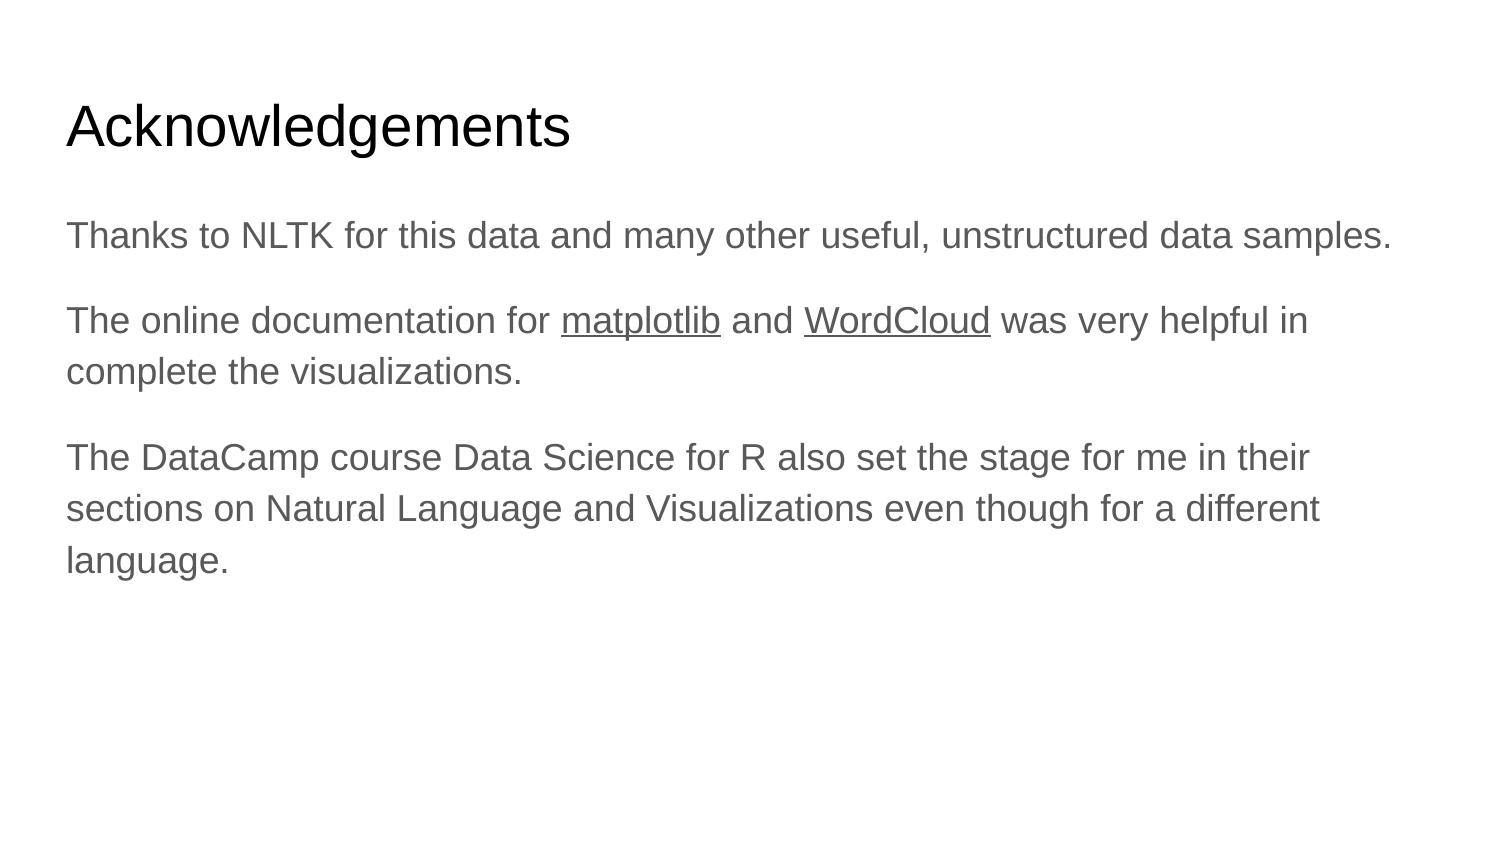

# Acknowledgements
Thanks to NLTK for this data and many other useful, unstructured data samples.
The online documentation for matplotlib and WordCloud was very helpful in complete the visualizations.
The DataCamp course Data Science for R also set the stage for me in their sections on Natural Language and Visualizations even though for a different language.